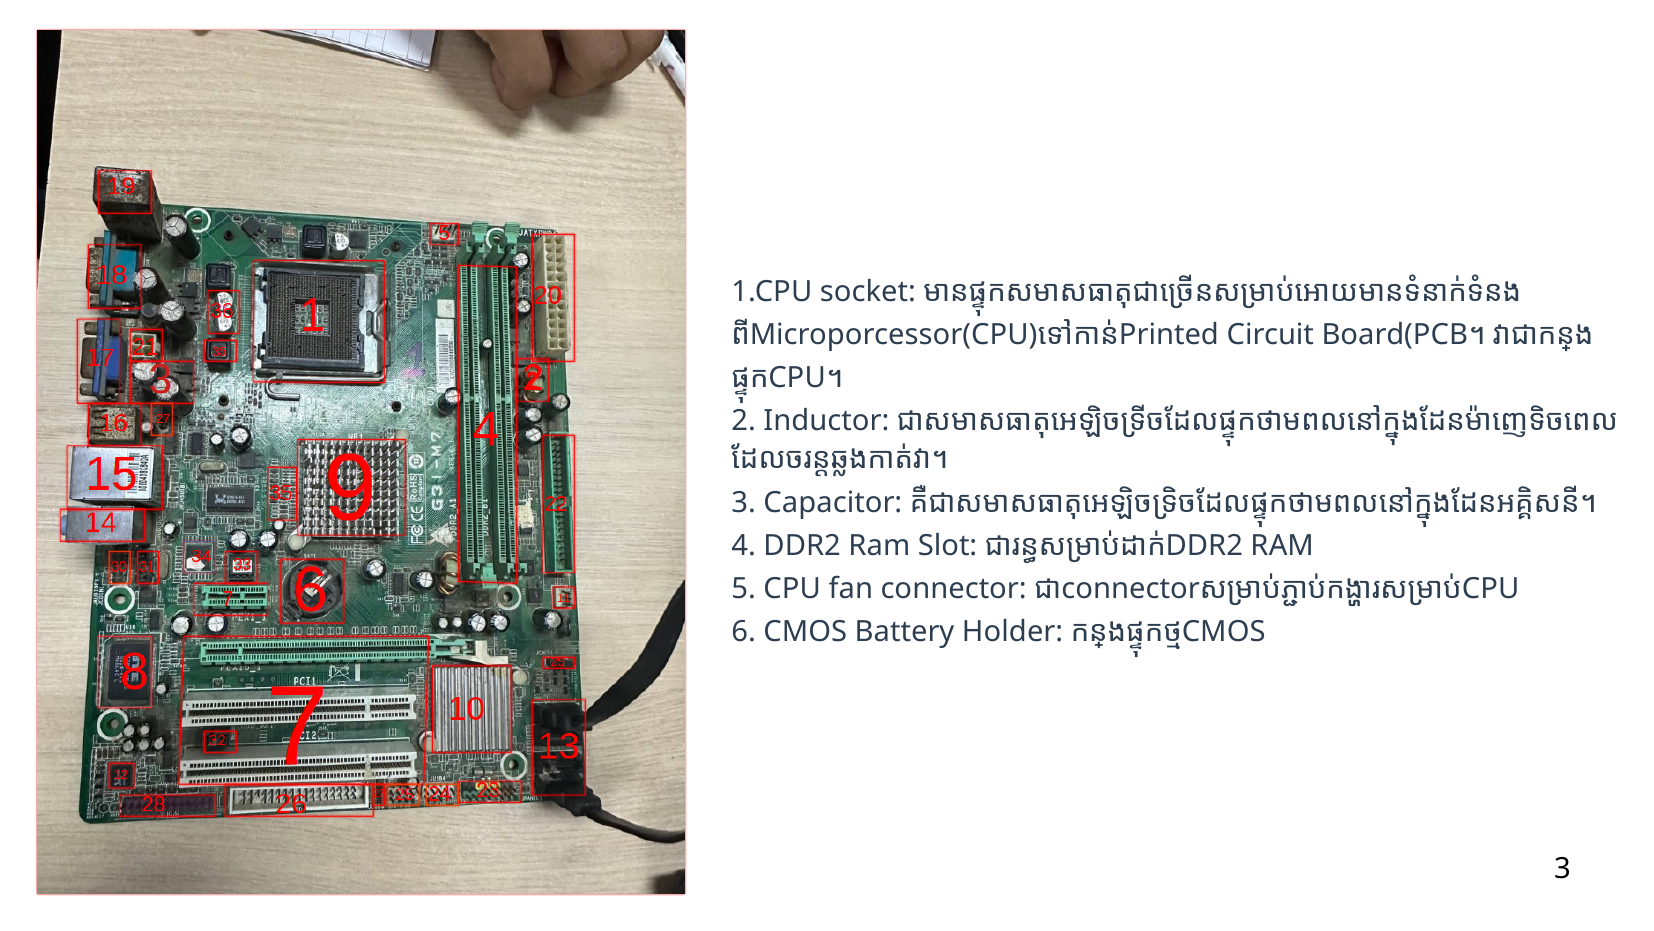

1.CPU socket: មានផ្ទុកសមាសធាតុជាច្រើនសម្រាប់អោយមានទំនាក់ទំនងពីMicroporcessor(CPU)ទៅកាន់Printed Circuit Board(PCB។​ វាជាកន្លែងផ្ទុកCPU។
2. Inductor: ជាសមាសធាតុអេឡិចទ្រីចដែលផ្ទុកថាមពលនៅក្នុងដែនម៉ាញេទិចពេលដែលចរន្តឆ្លងកាត់វា។
3. Capacitor: គឺជាសមាសធាតុអេឡិចទ្រិចដែលផ្ទុកថាមពលនៅក្នុងដែនអគ្គិសនី។
4. DDR2 Ram Slot: ជារន្ធសម្រាប់ដាក់DDR2 RAM
5. CPU fan connector: ជាconnectorសម្រាប់ភ្ជាប់កង្ហារសម្រាប់CPU
6. CMOS Battery Holder: កន្លែងផ្ទុកថ្មCMOS
3